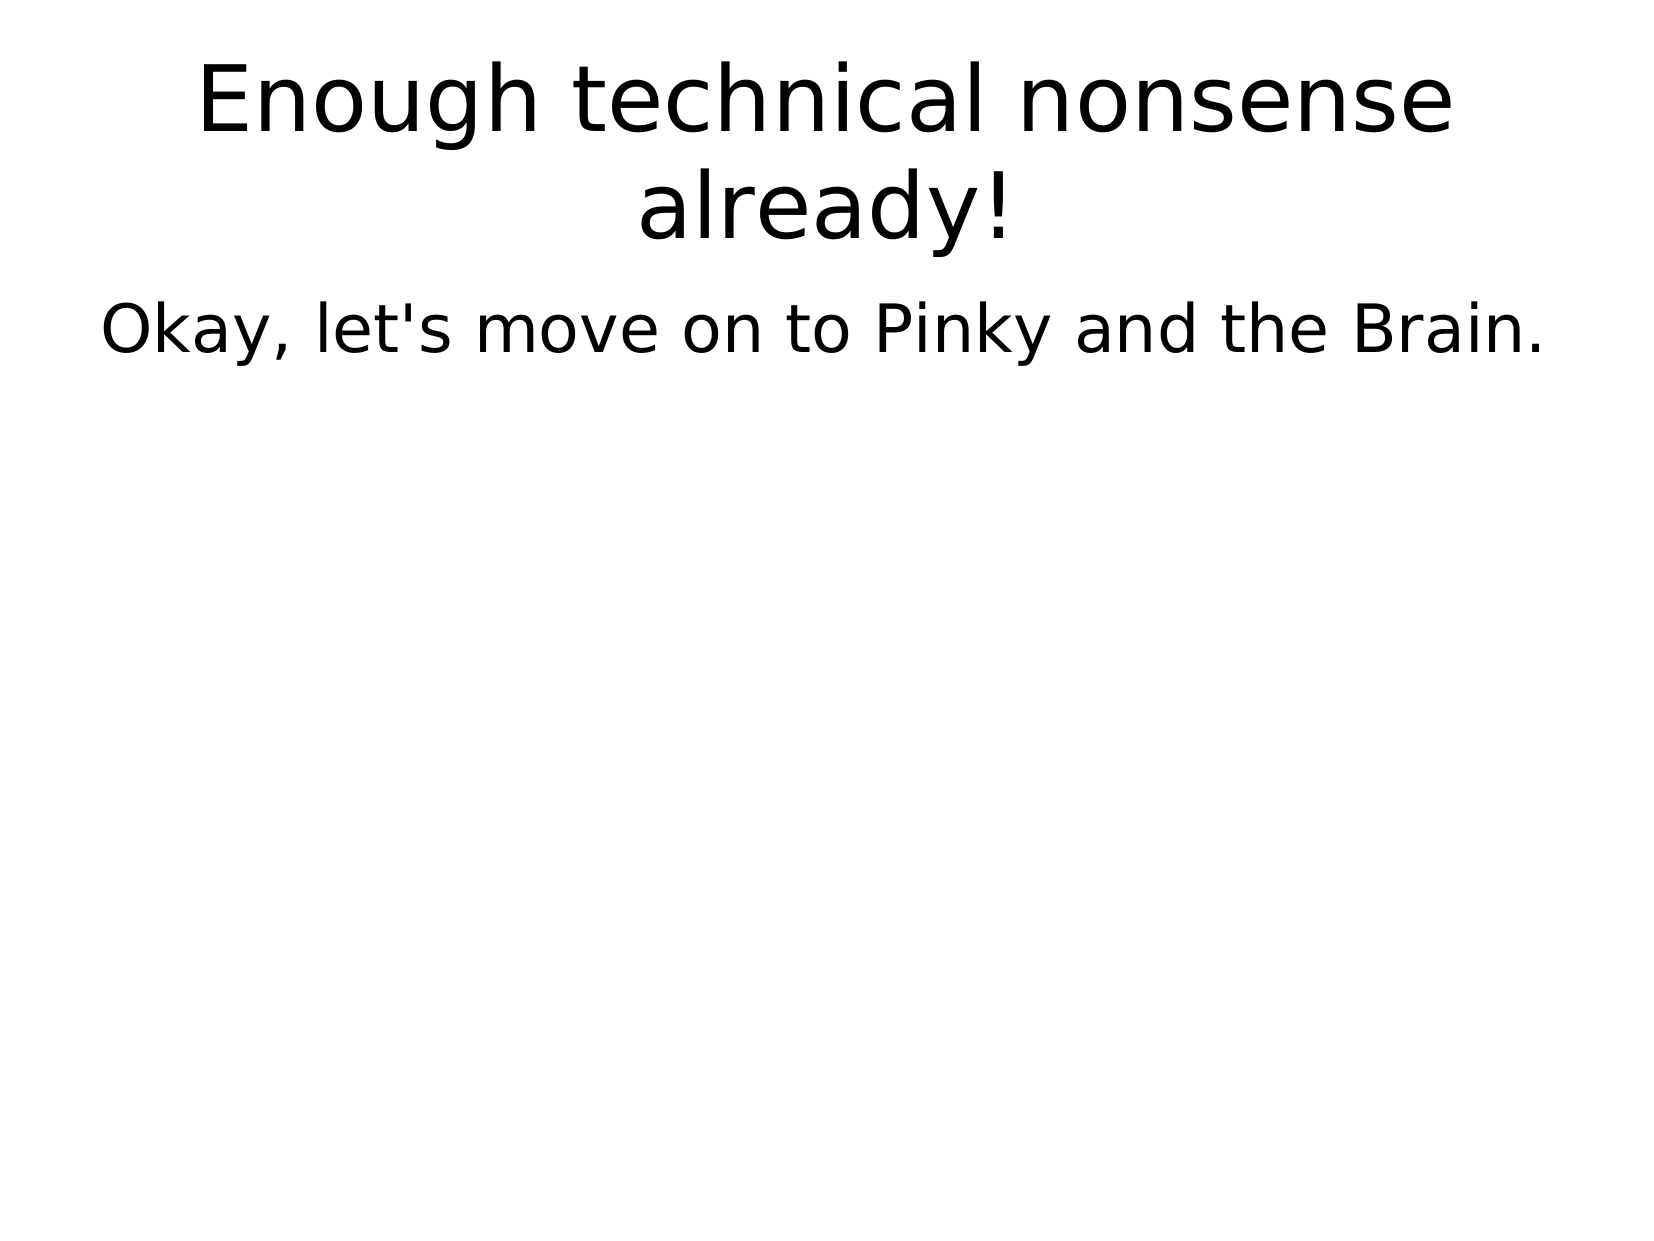

# Enough technical nonsense already!
Okay, let's move on to Pinky and the Brain.